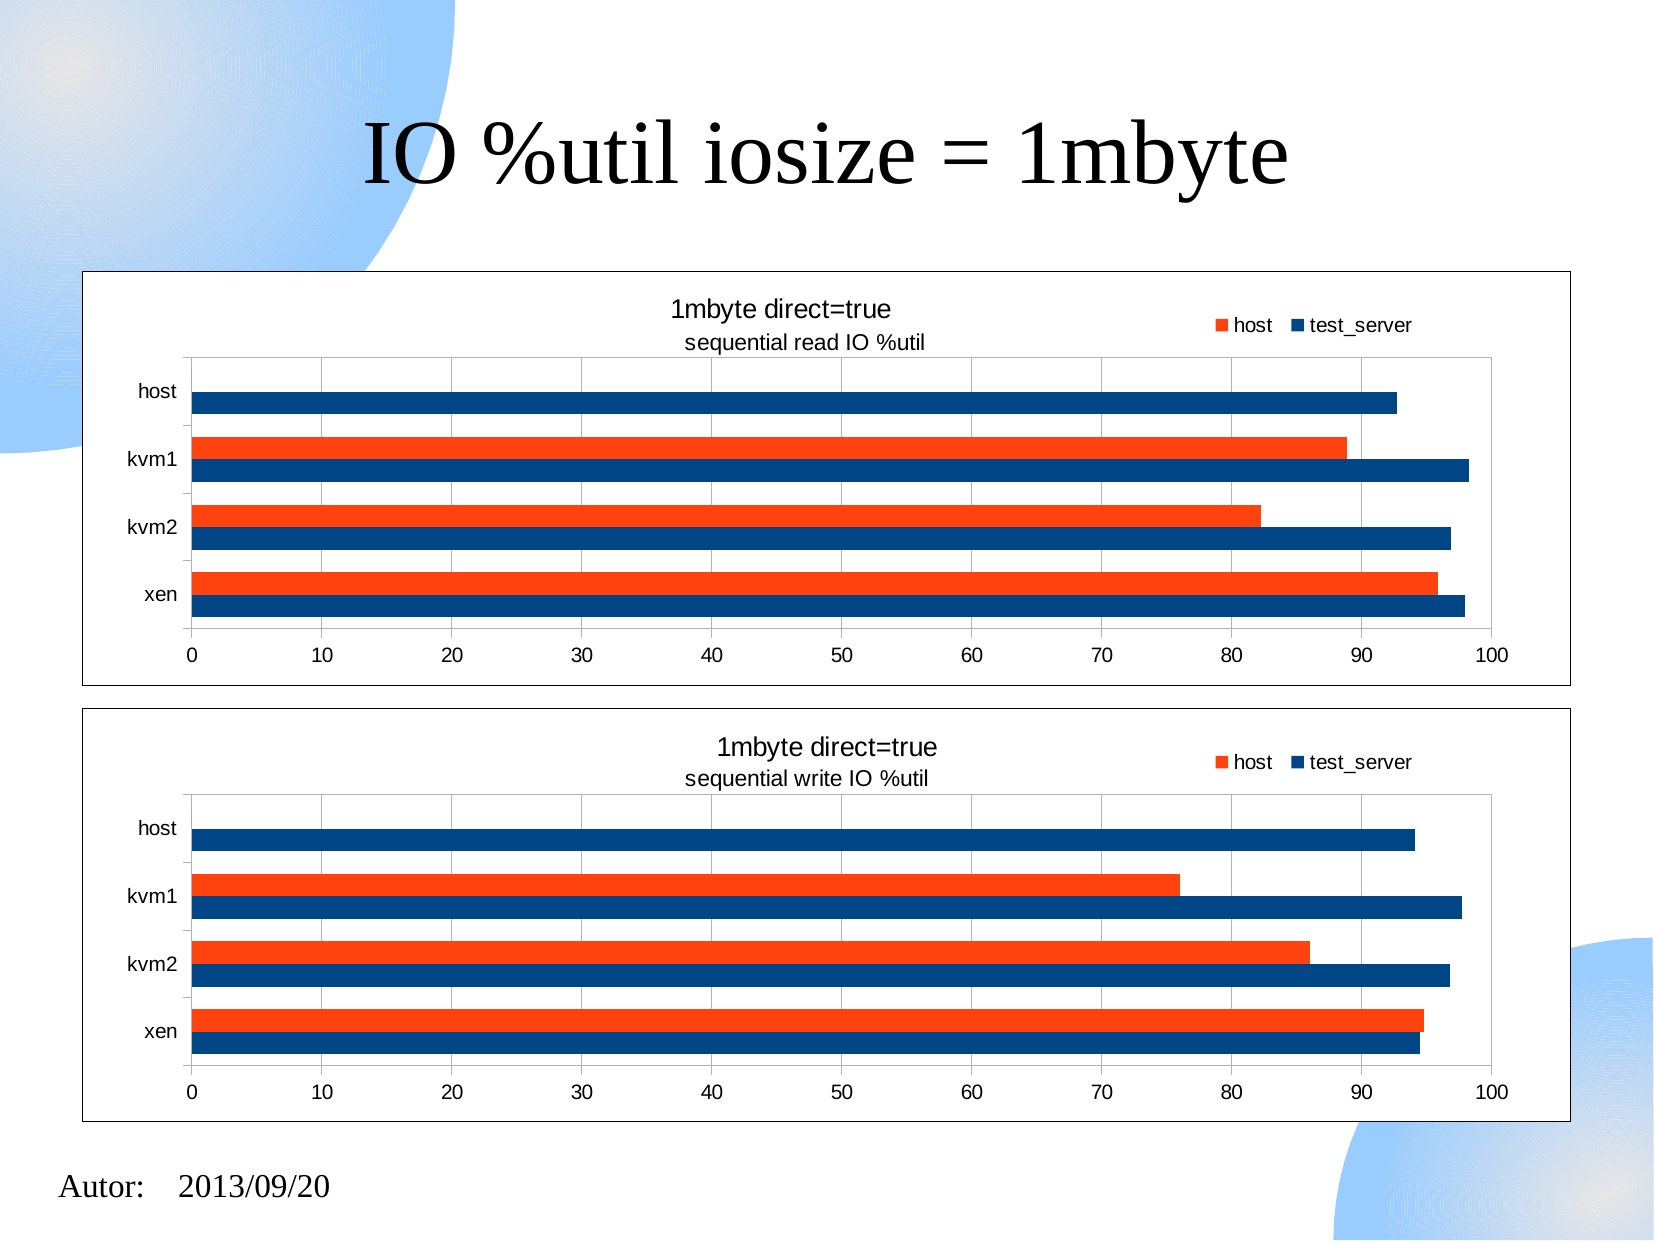

# IO %util iosize = 1mbyte
### Chart: 1mbyte direct=true
sequential read IO %util
| Category | test_server | host |
|---|---|---|
| xen | 97.96 | 95.9 |
| kvm2 | 96.87 | 82.28 |
| kvm1 | 98.28 | 88.8466666667 |
| host | 92.71 | 0.0 |
### Chart: 1mbyte direct=true
sequential write IO %util
| Category | test_server | host |
|---|---|---|
| xen | 94.5 | 94.82 |
| kvm2 | 96.78 | 86.01 |
| kvm1 | 97.73 | 76.05 |
| host | 94.1 | 0.0 |